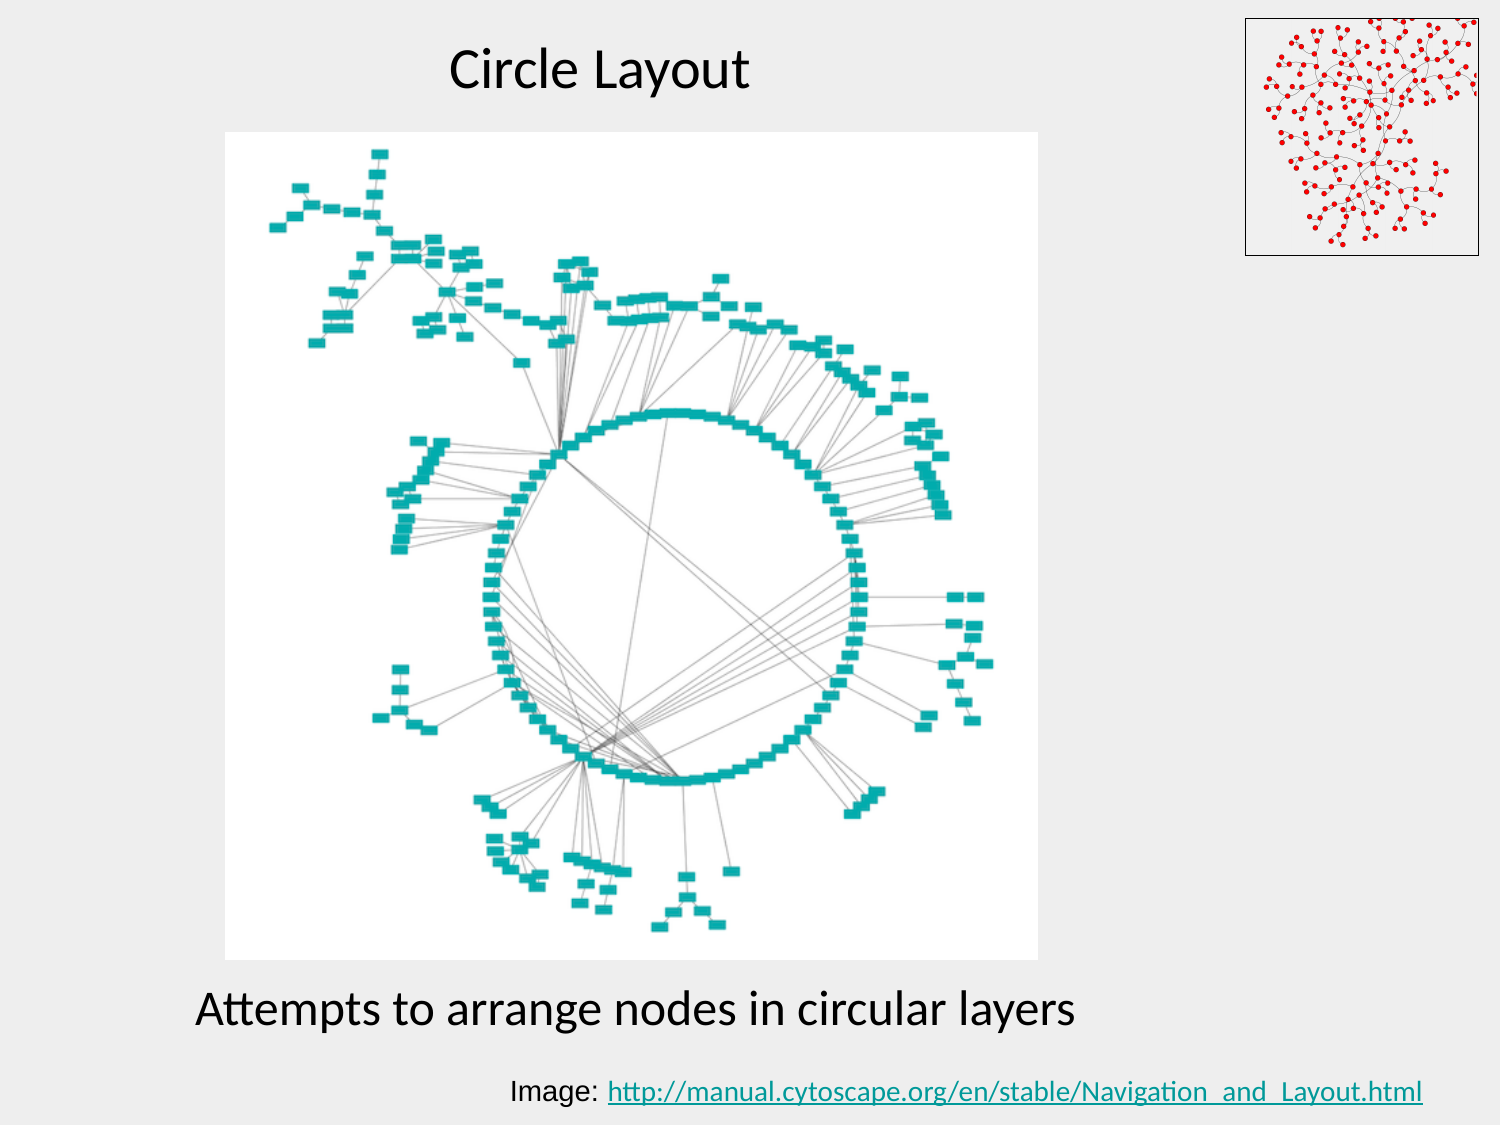

Circle Layout
Attempts to arrange nodes in circular layers
Image: http://manual.cytoscape.org/en/stable/Navigation_and_Layout.html